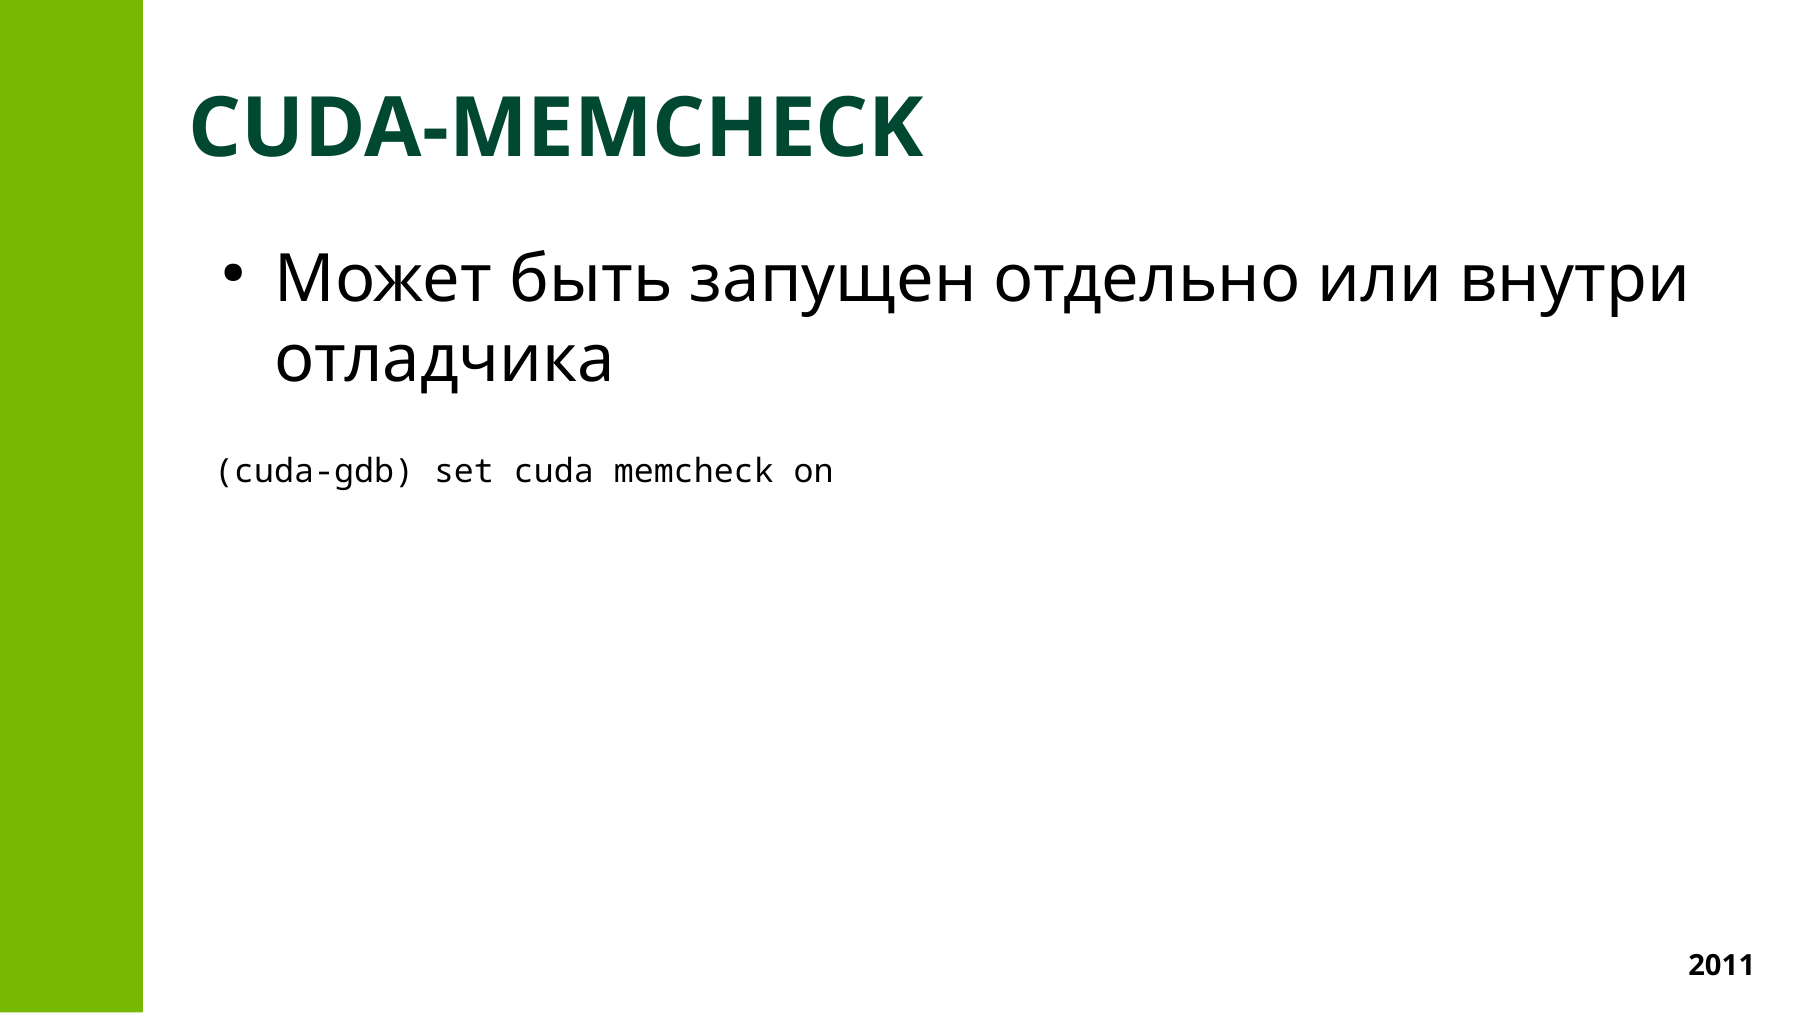

# CUDA-MEMCHECK
Может быть запущен отдельно или внутри отладчика
(cuda-gdb) set cuda memcheck on